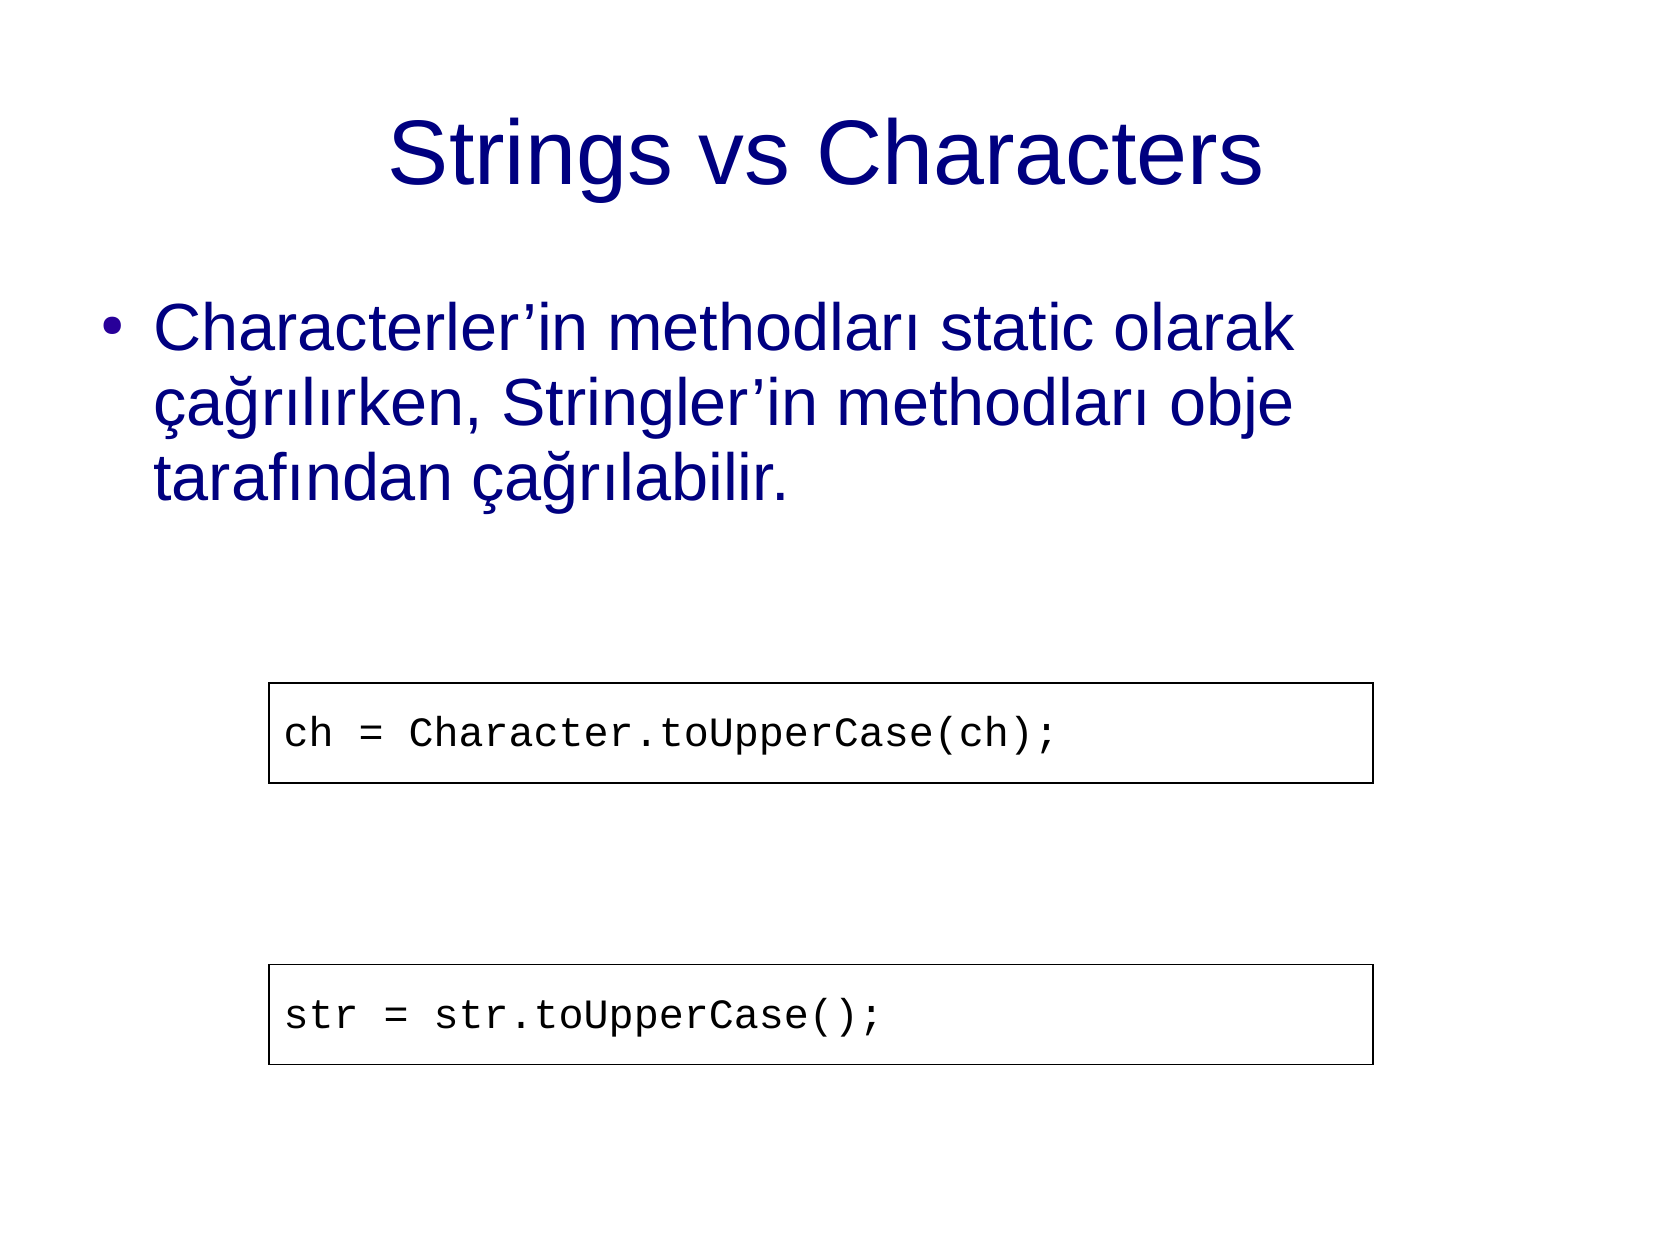

# Strings vs Characters
Characterler’in methodları static olarak çağrılırken, Stringler’in methodları obje tarafından çağrılabilir.
ch = Character.toUpperCase(ch);
str = str.toUpperCase();